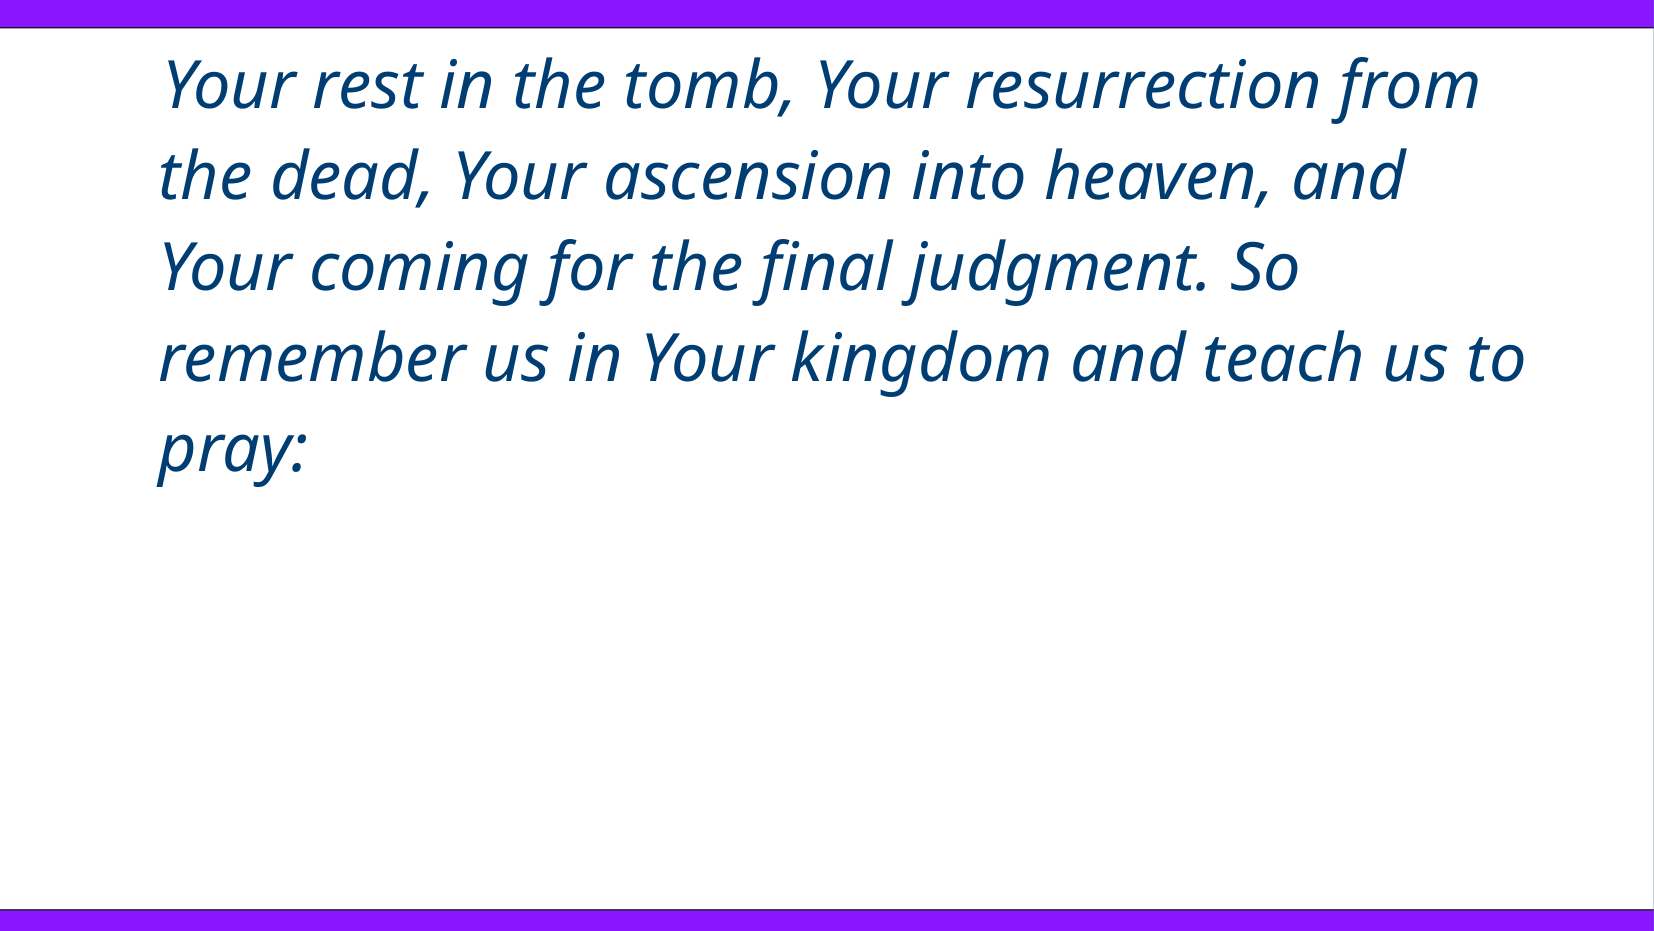

Your rest in the tomb, Your resurrection from
 the dead, Your ascension into heaven, and
 Your coming for the final judgment. So
 remember us in Your kingdom and teach us to
 pray: